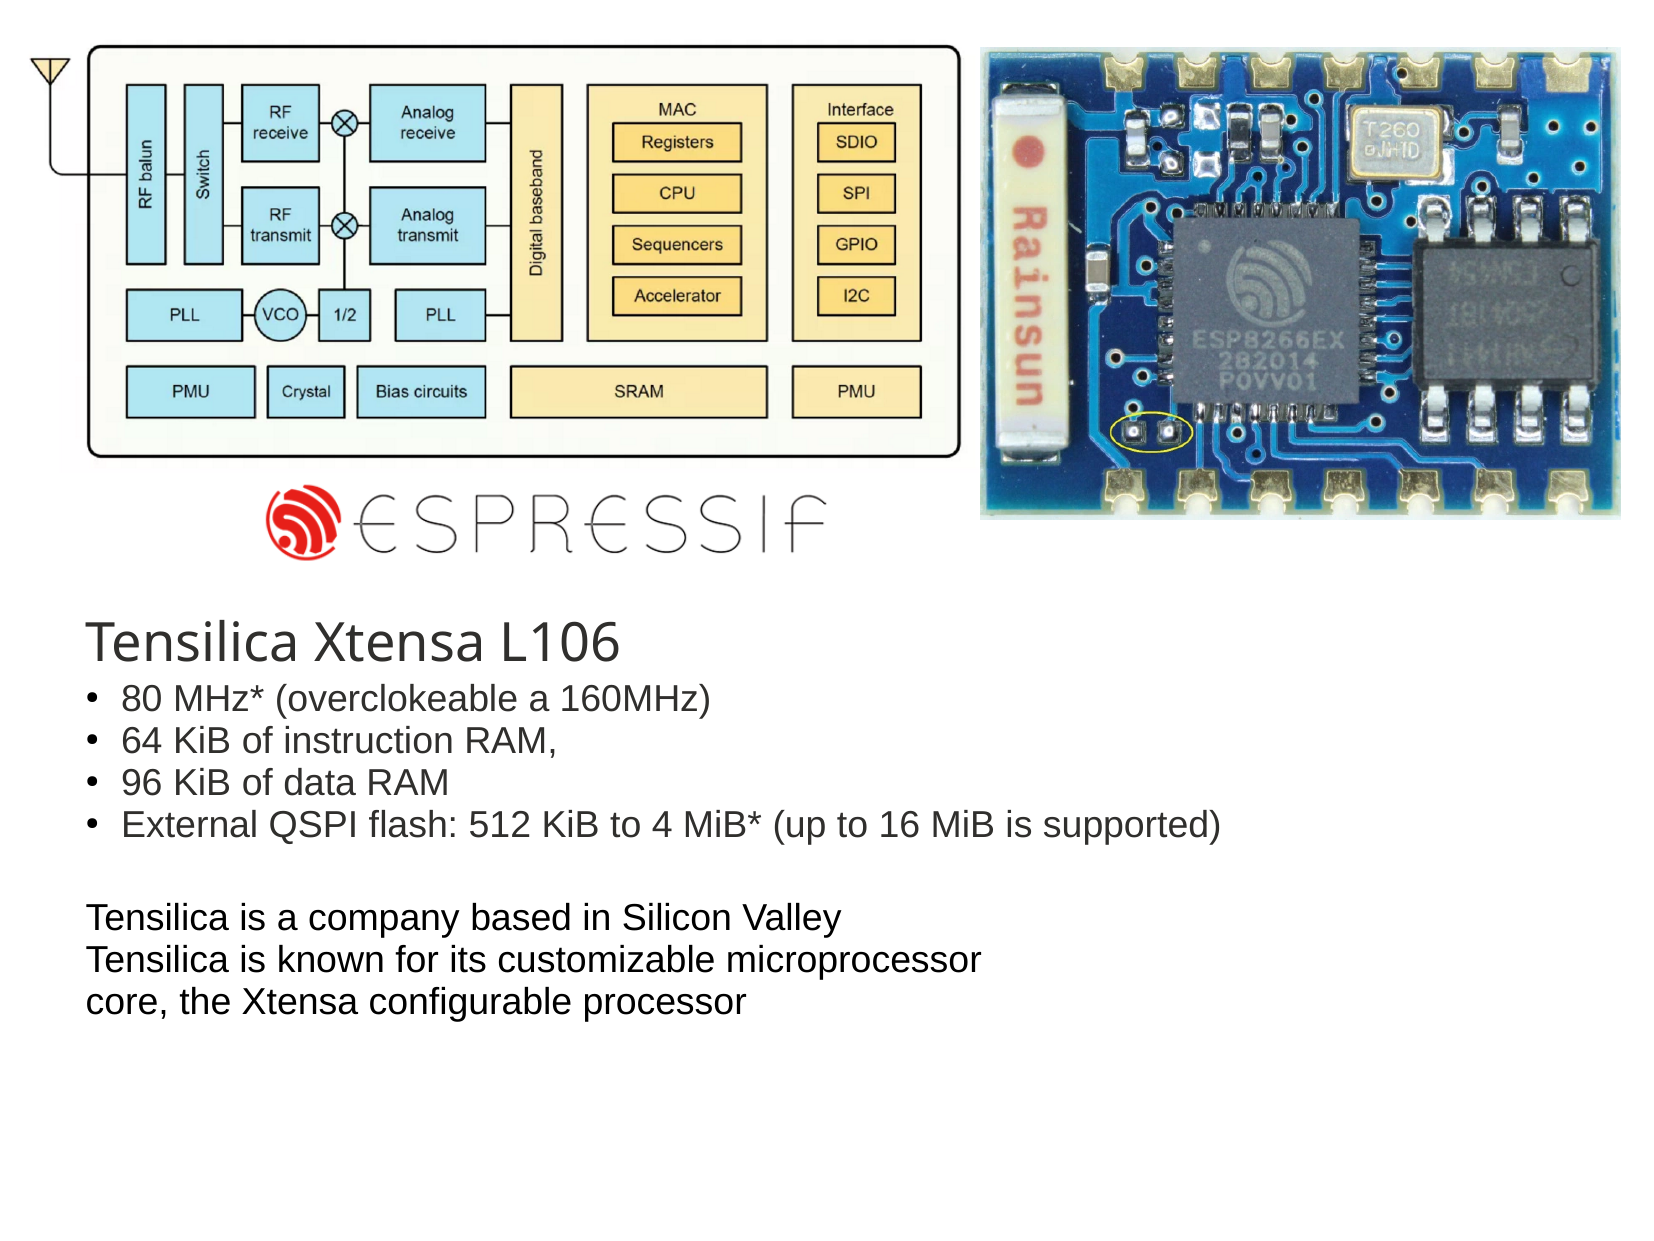

Tensilica Xtensa L106
80 MHz* (overclokeable a 160MHz)
64 KiB of instruction RAM,
96 KiB of data RAM
External QSPI flash: 512 KiB to 4 MiB* (up to 16 MiB is supported)
Tensilica is a company based in Silicon Valley
Tensilica is known for its customizable microprocessor
core, the Xtensa configurable processor